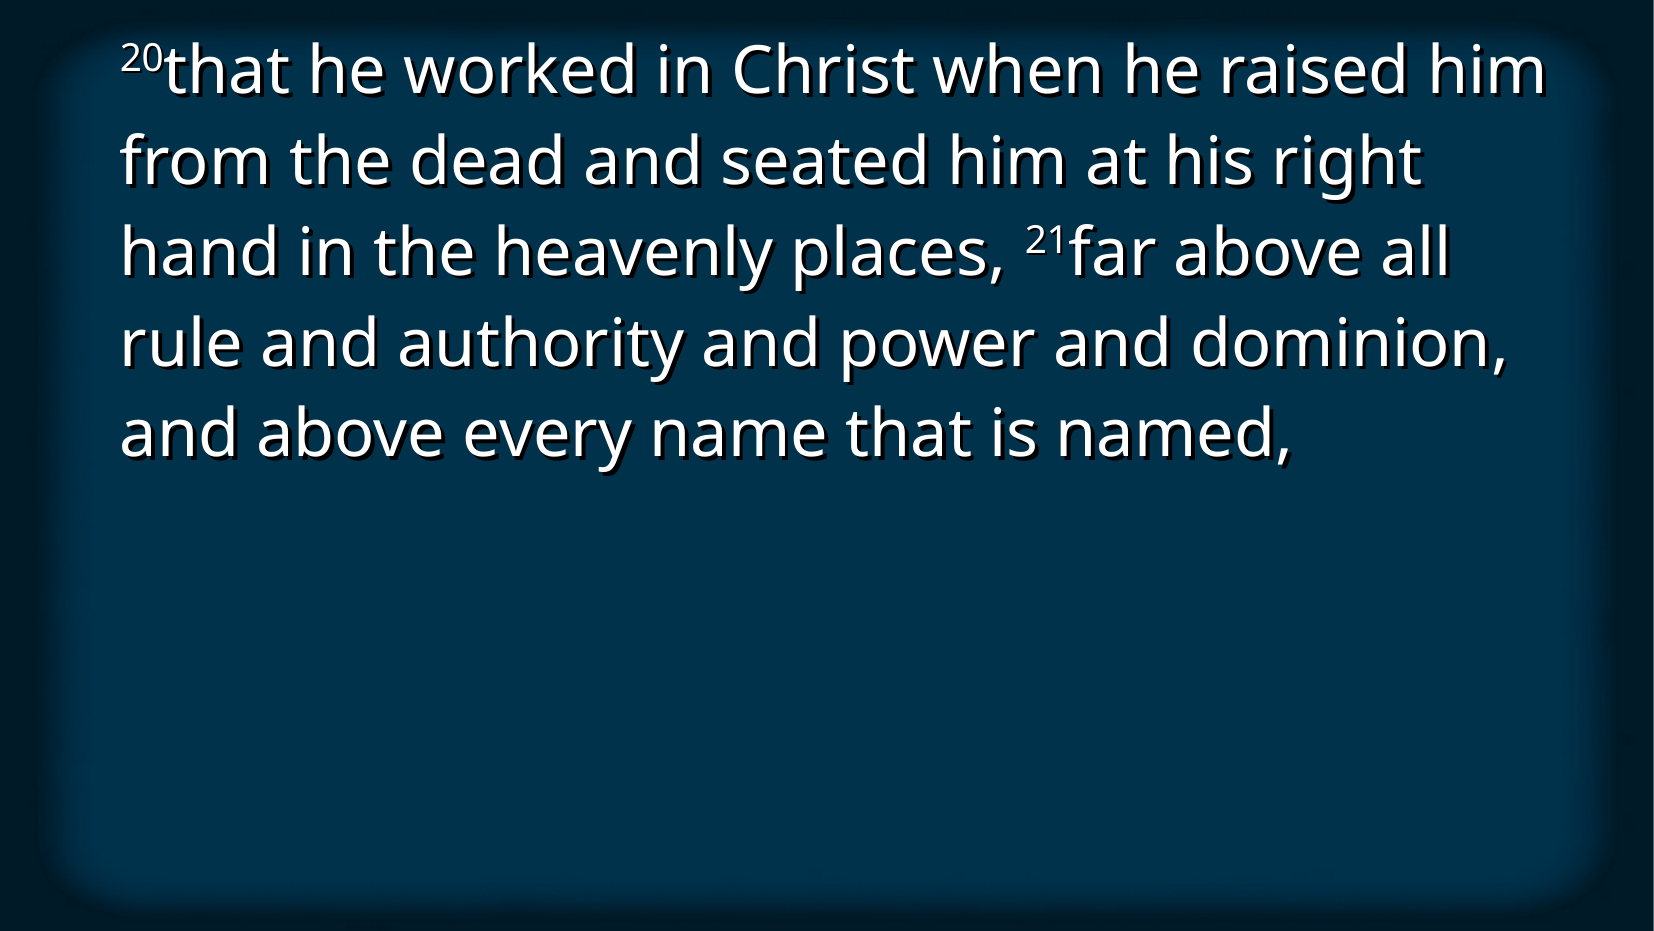

20that he worked in Christ when he raised him from the dead and seated him at his right hand in the heavenly places, 21far above all rule and authority and power and dominion, and above every name that is named,